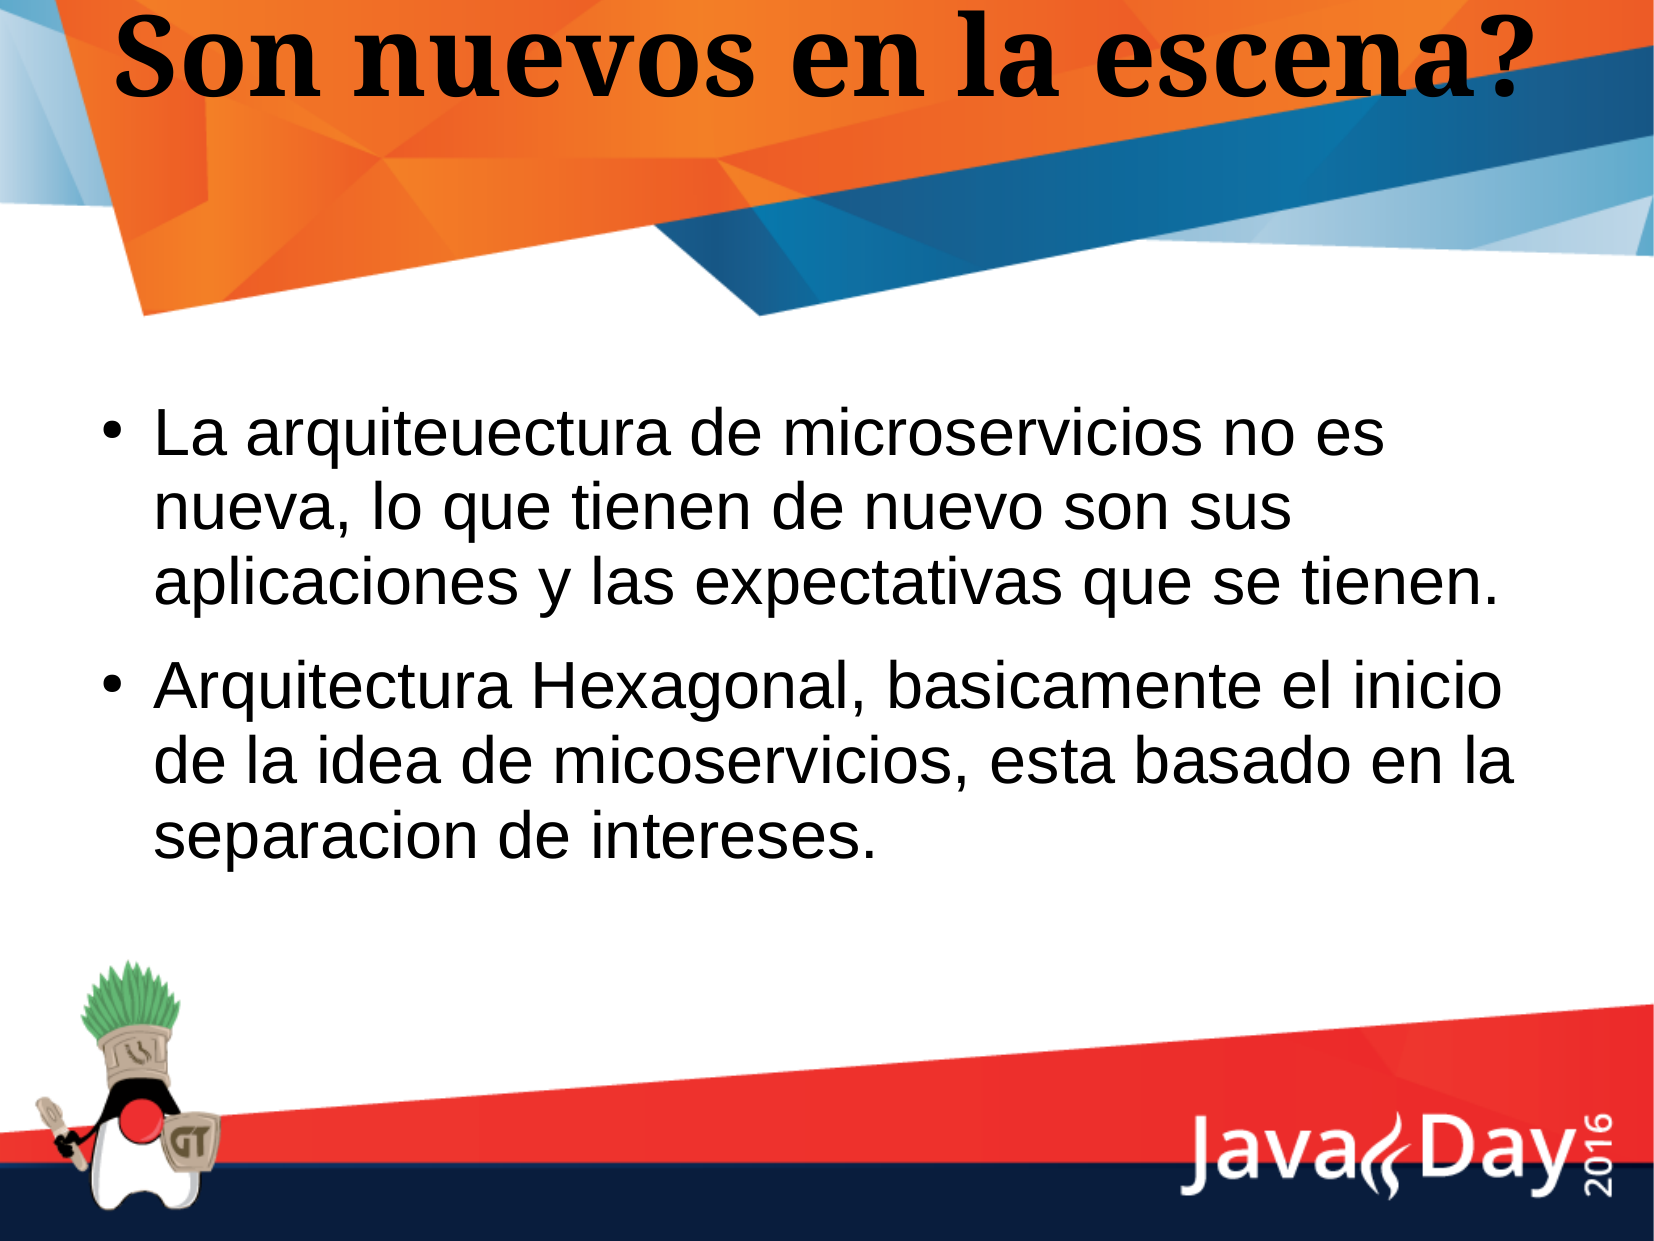

# Son nuevos en la escena?
La arquiteuectura de microservicios no es nueva, lo que tienen de nuevo son sus aplicaciones y las expectativas que se tienen.
Arquitectura Hexagonal, basicamente el inicio de la idea de micoservicios, esta basado en la separacion de intereses.